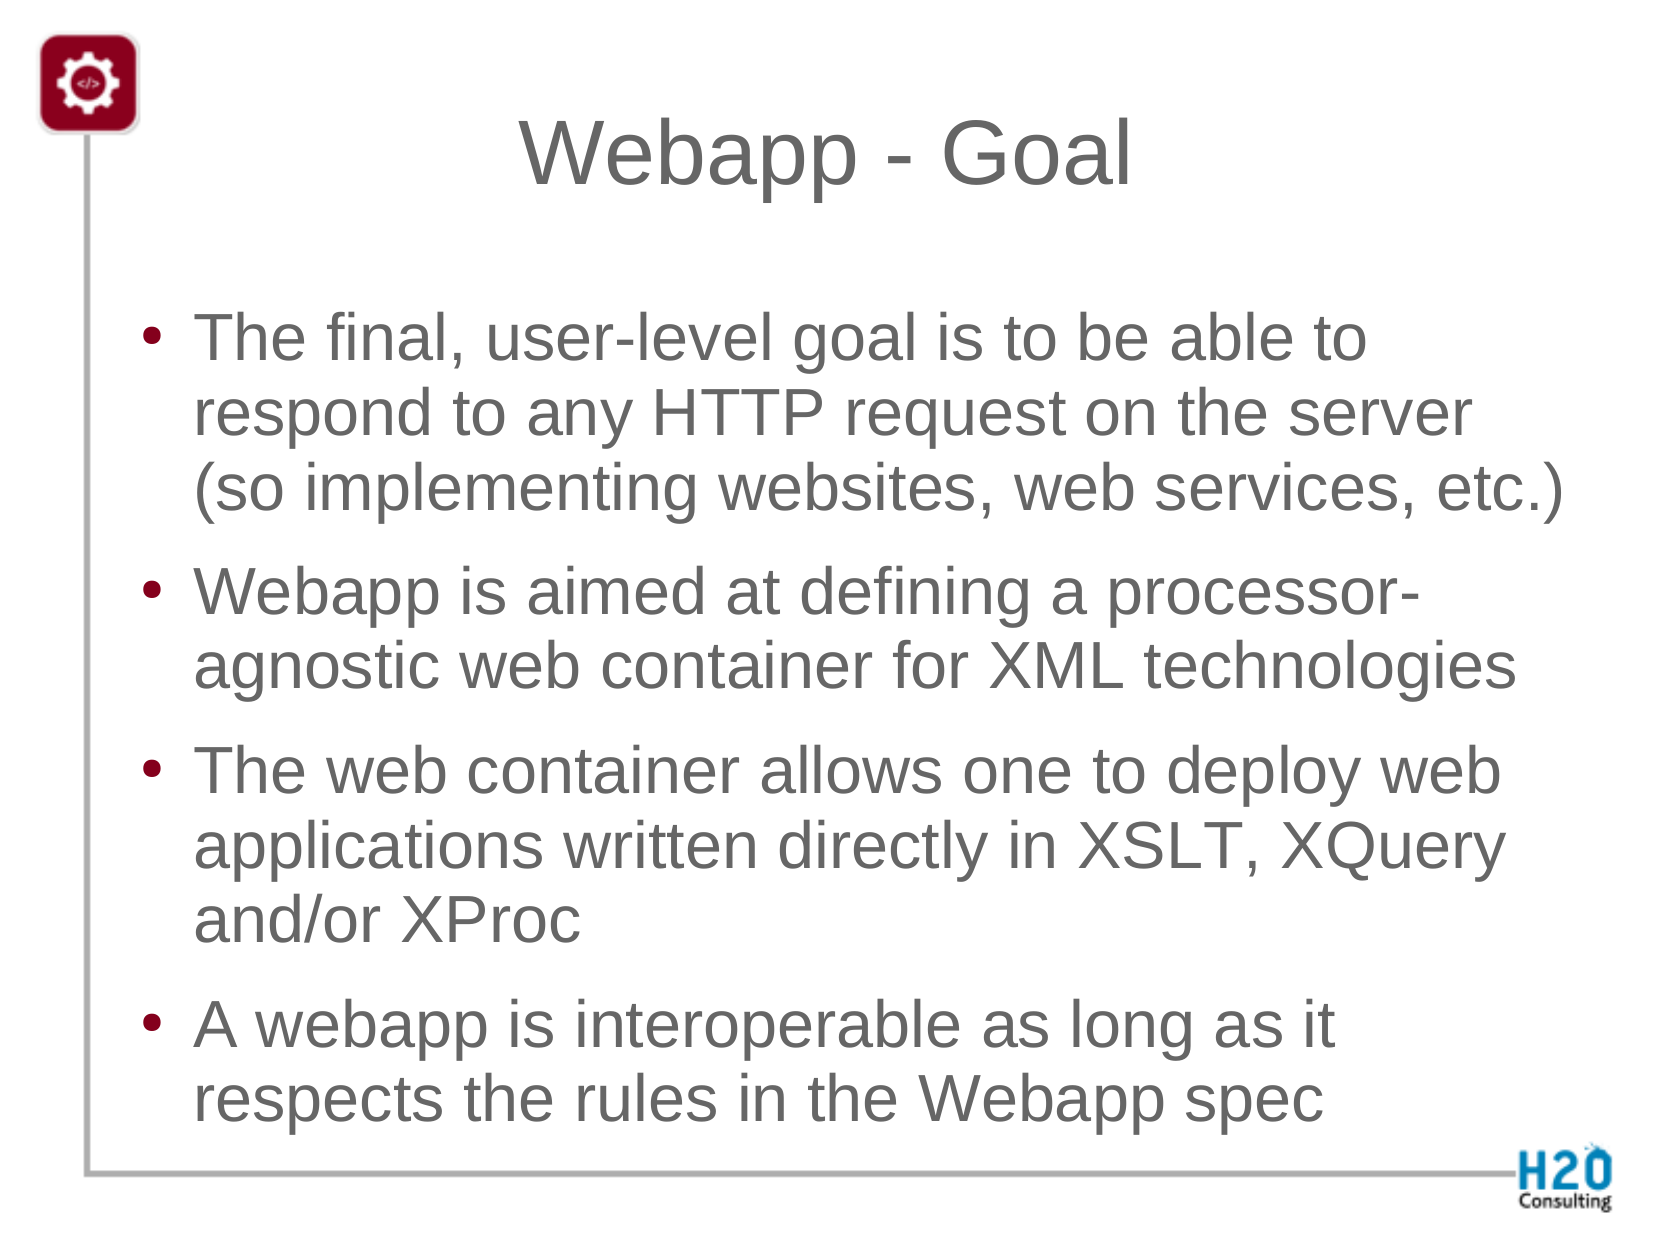

# Webapp - Goal
The final, user-level goal is to be able to respond to any HTTP request on the server (so implementing websites, web services, etc.)
Webapp is aimed at defining a processor-agnostic web container for XML technologies
The web container allows one to deploy web applications written directly in XSLT, XQuery and/or XProc
A webapp is interoperable as long as it respects the rules in the Webapp spec